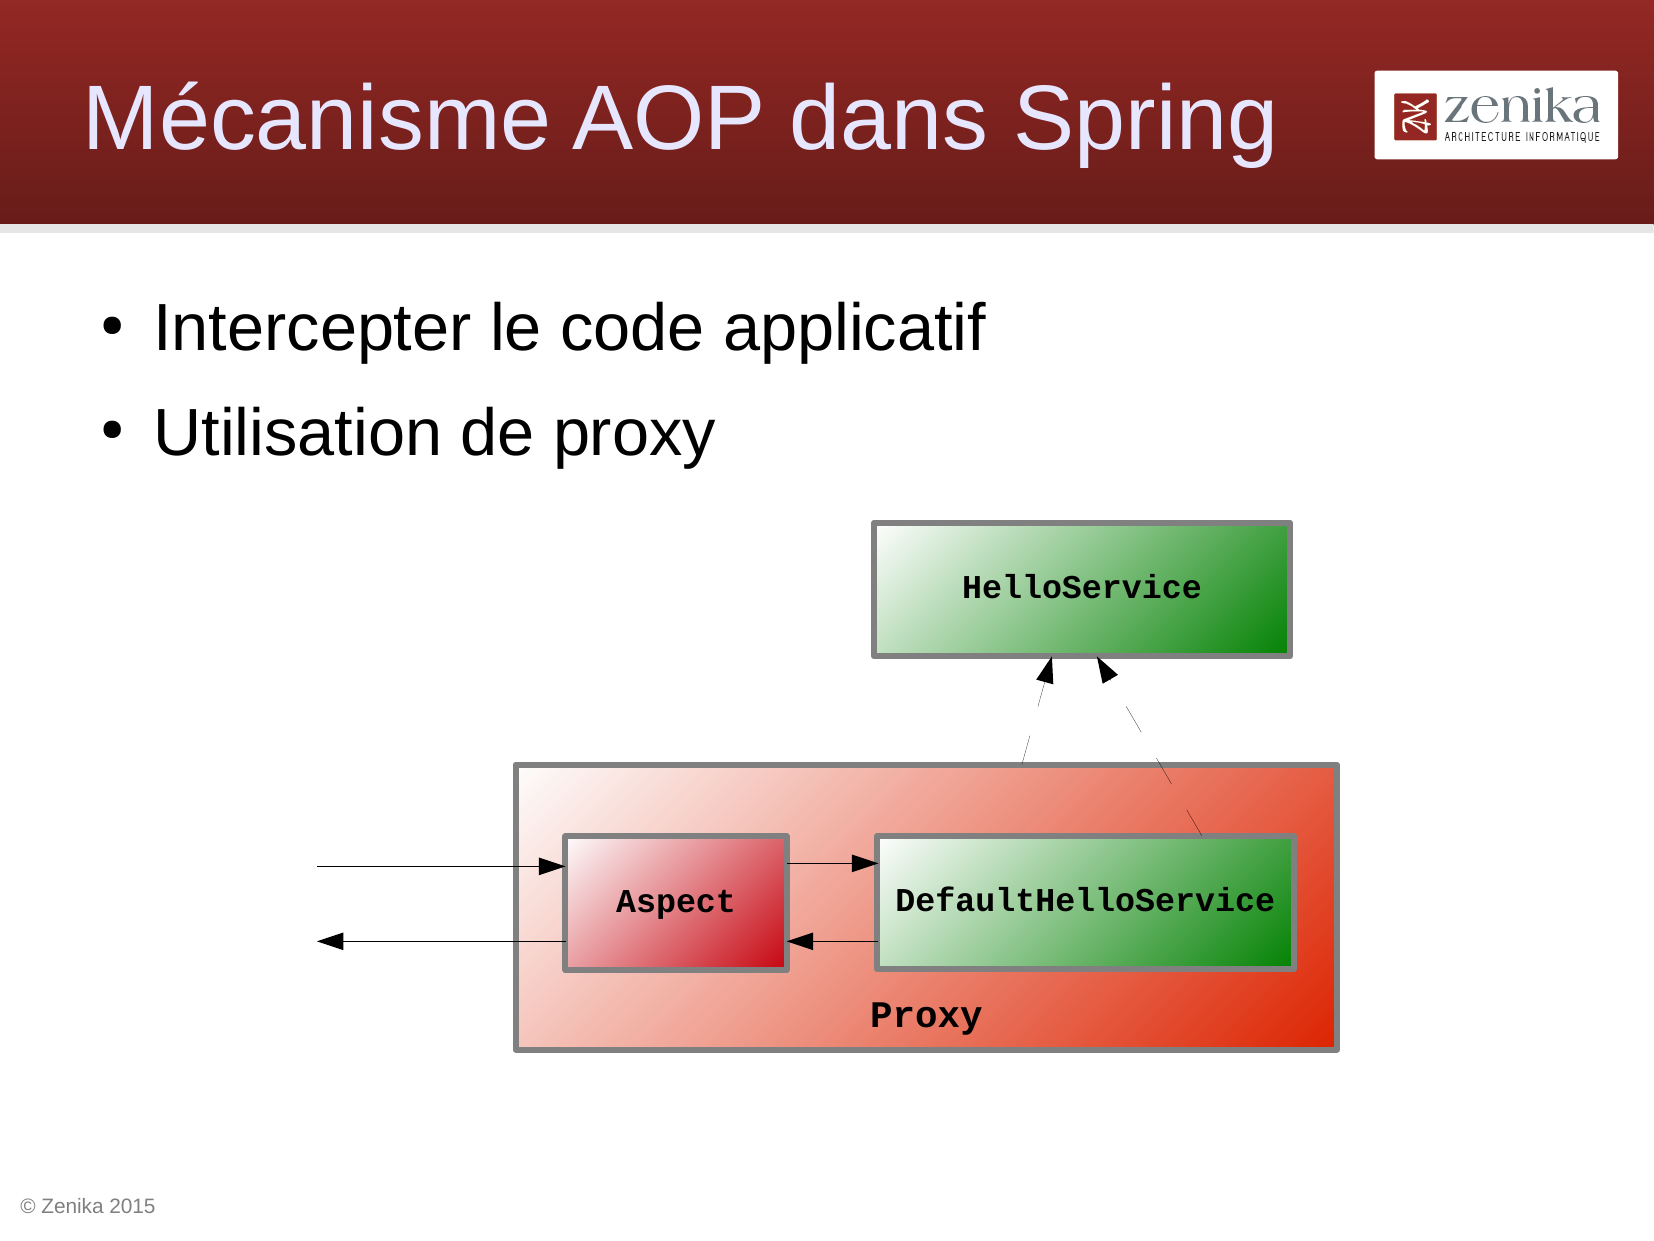

# Mécanisme AOP dans Spring
Intercepter le code applicatif
Utilisation de proxy
HelloService
Proxy
DefaultHelloService
Aspect